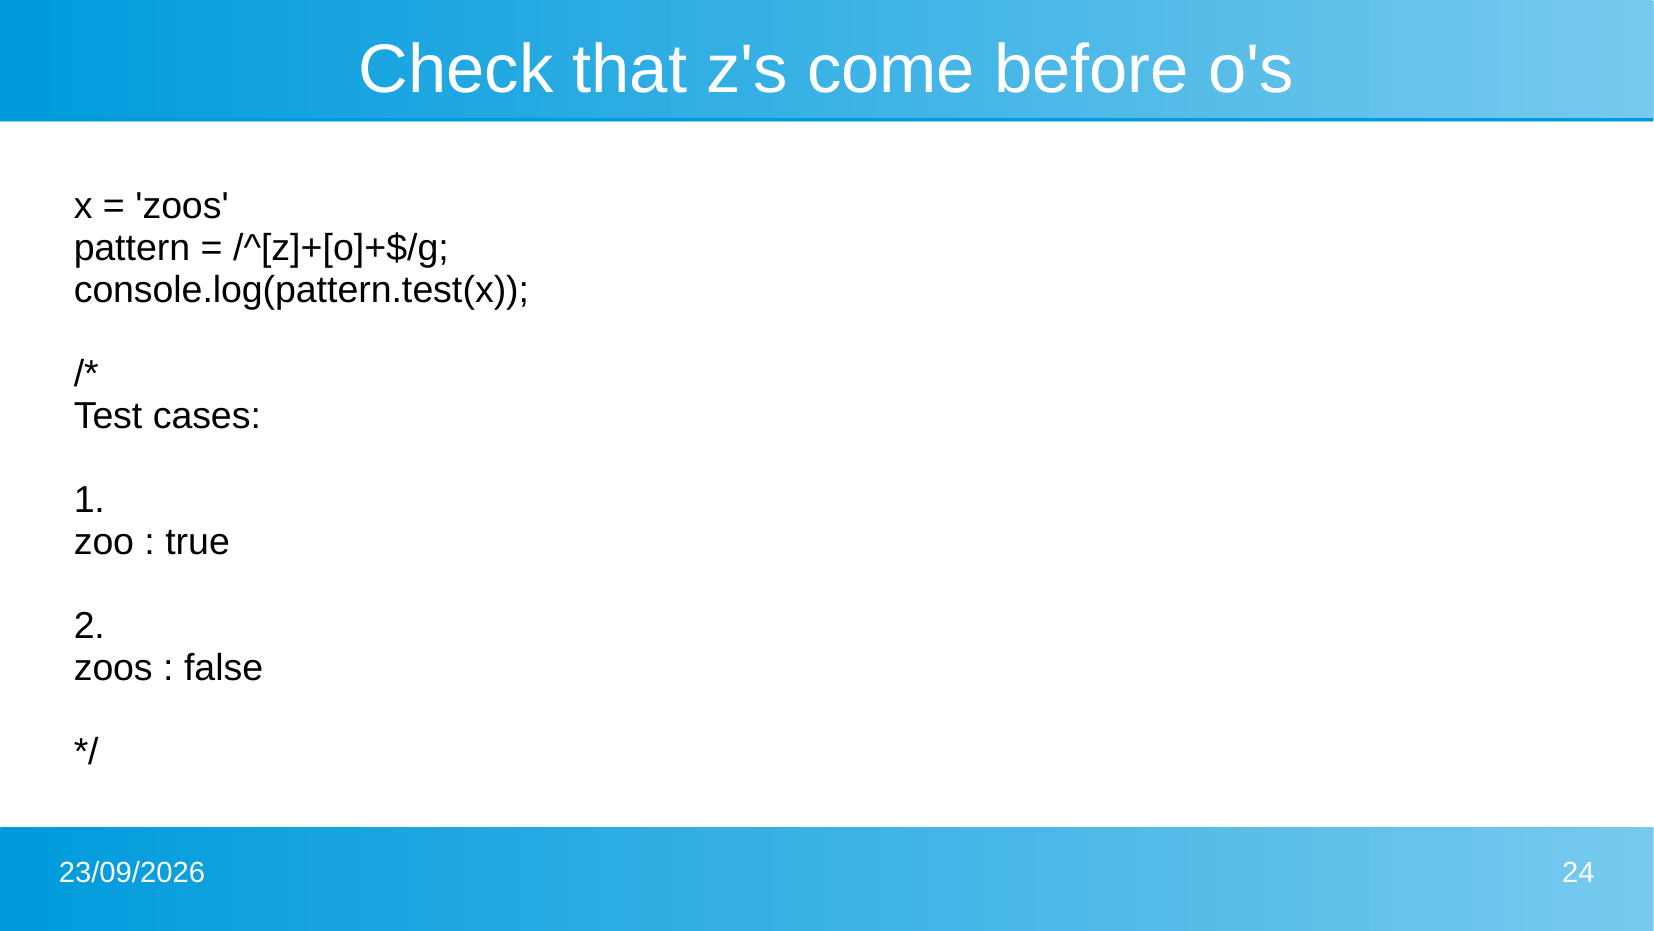

# Check that z's come before o's
x = 'zoos'
pattern = /^[z]+[o]+$/g;
console.log(pattern.test(x));
/*
Test cases:
1.
zoo : true
2.
zoos : false
*/
24